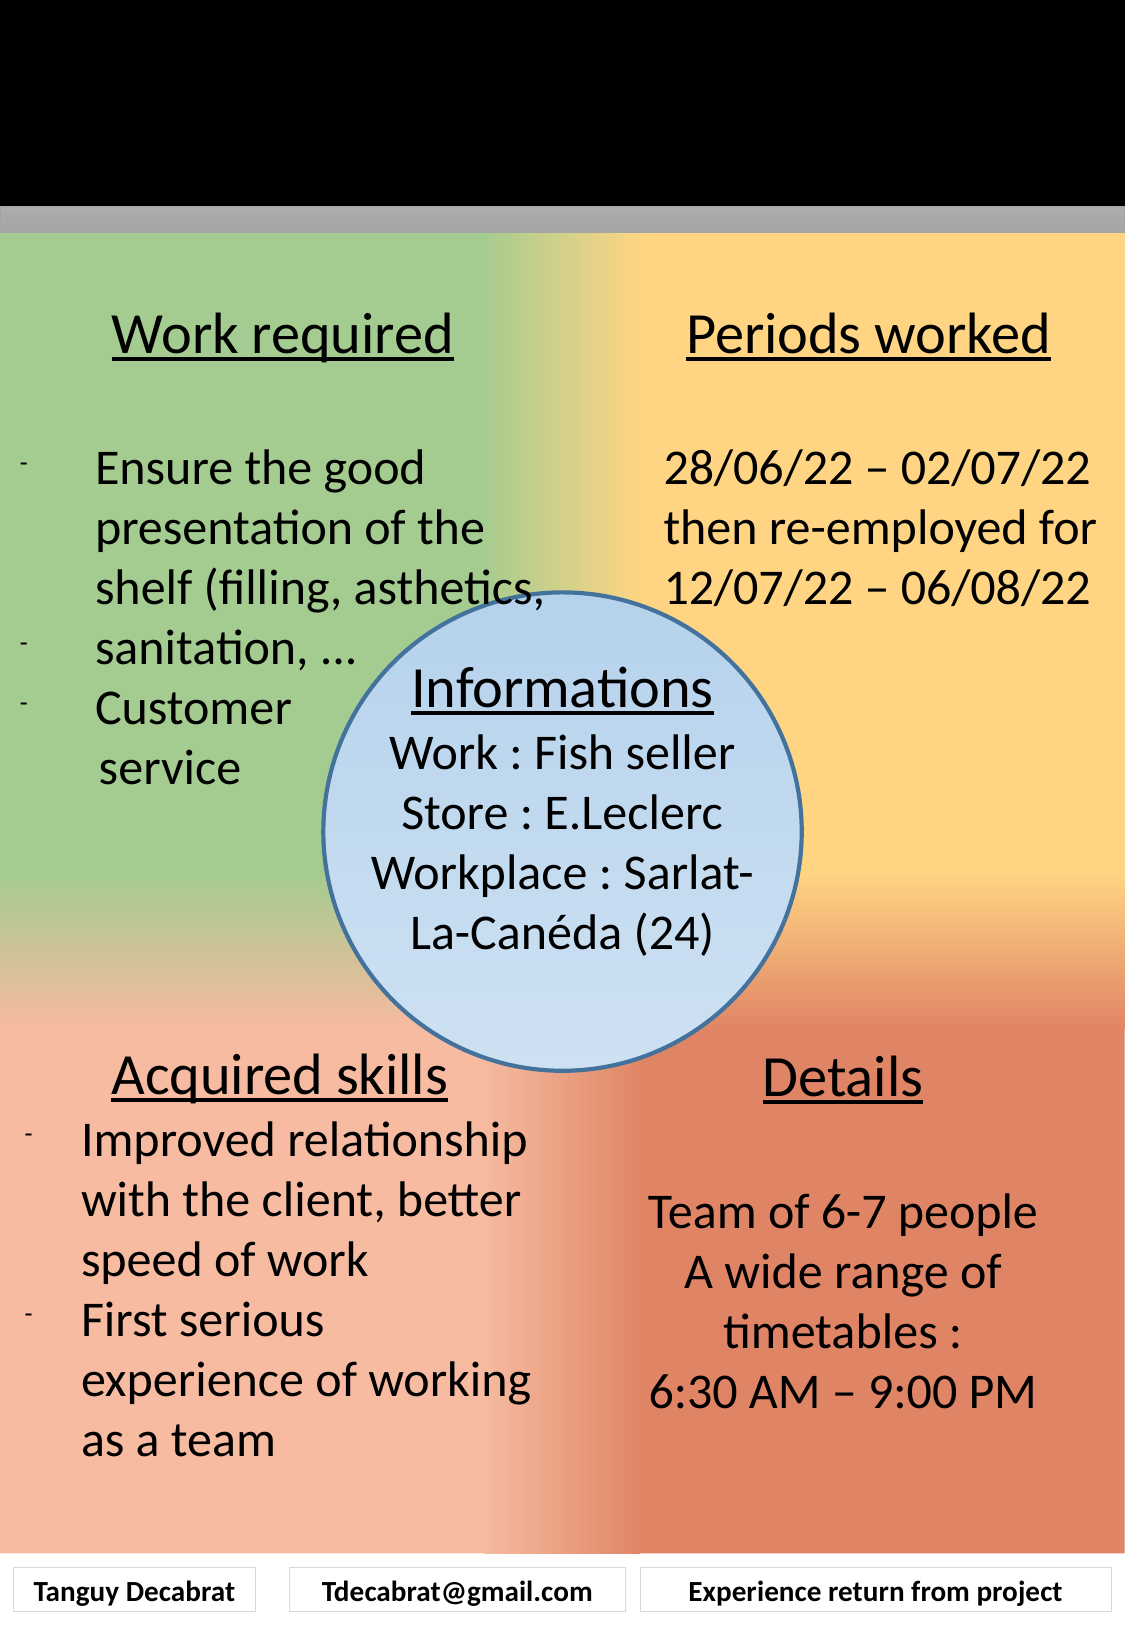

RETEX
Professional job – Summer job
Work required
Ensure the good presentation of the shelf (filling, asthetics,
sanitation, ...
Customer
 service
Periods worked
 28/06/22 – 02/07/22
 then re-employed for
 12/07/22 – 06/08/22
Informations
Work : Fish seller
Store : E.Leclerc
Workplace : Sarlat-
La-Canéda (24)
Acquired skills
Improved relationship with the client, better speed of work
First serious experience of working as a team
Details
Team of 6-7 people
A wide range of timetables :
6:30 AM – 9:00 PM
Tanguy Decabrat
Tdecabrat@gmail.com
Experience return from project